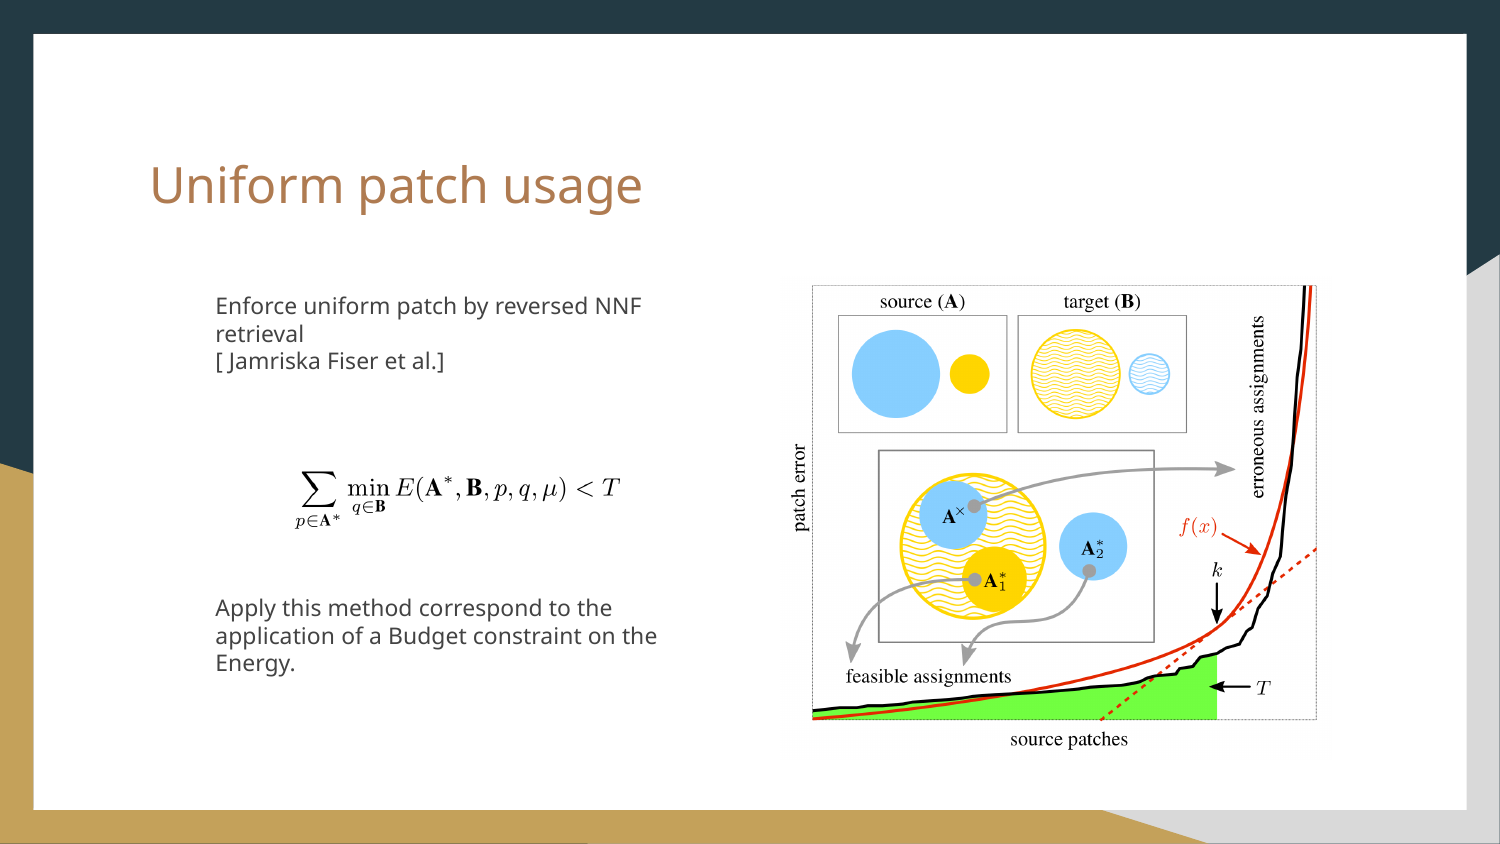

# Uniform patch usage
Enforce uniform patch by reversed NNF retrieval
[ Jamriska Fiser et al.]
Apply this method correspond to the application of a Budget constraint on the Energy.